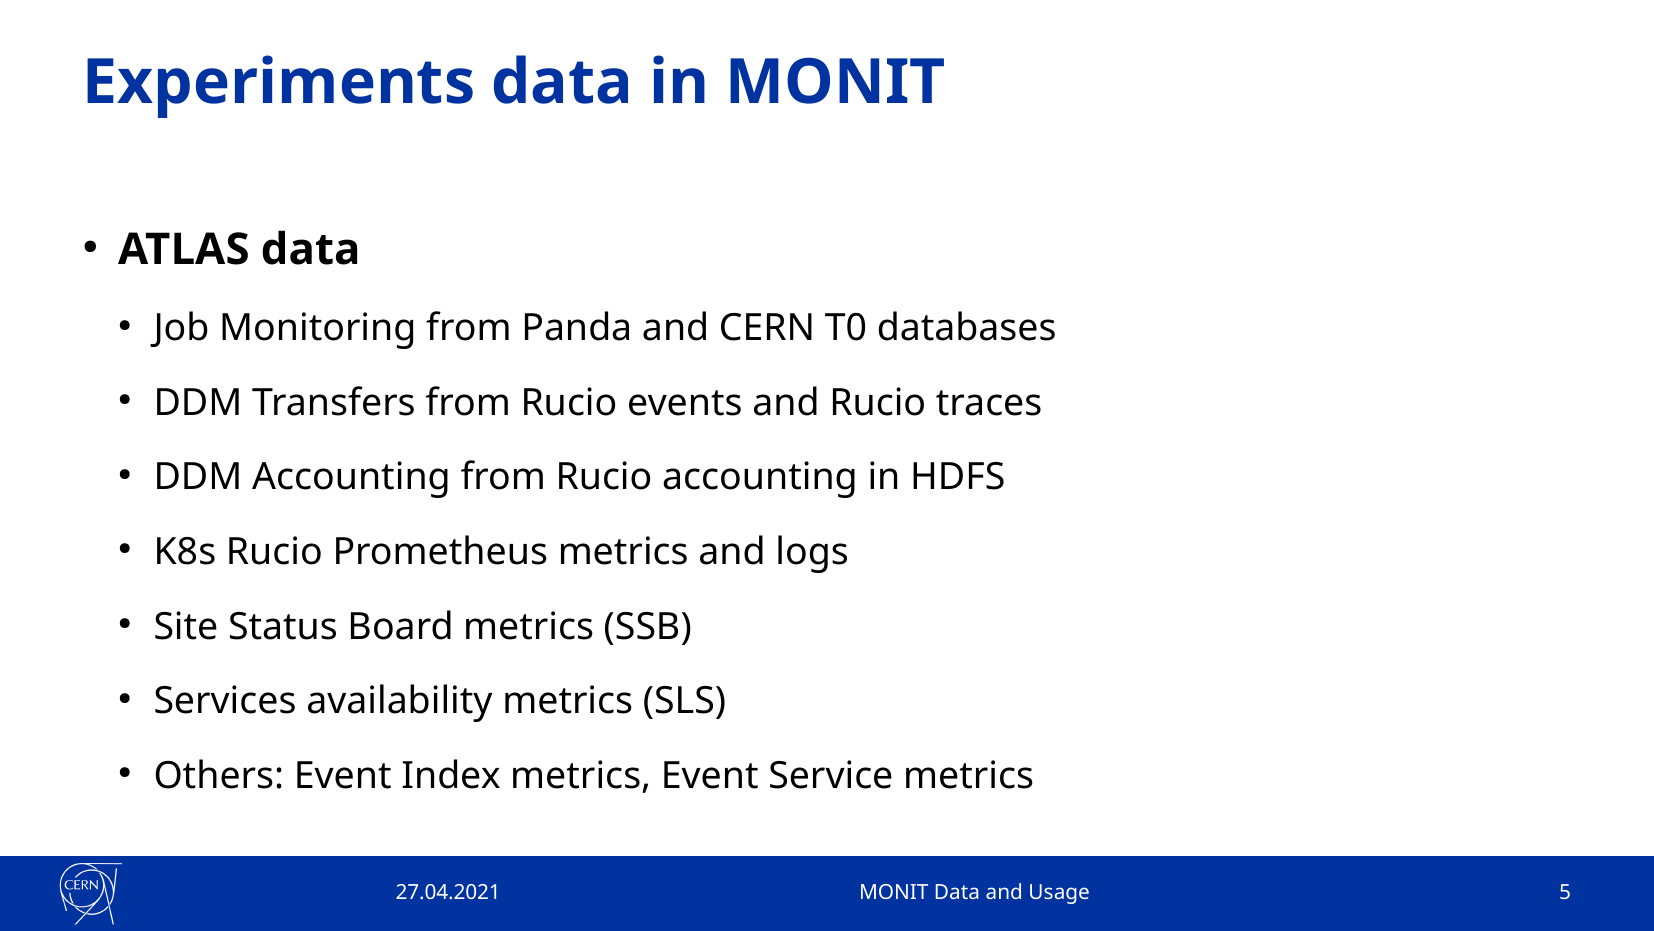

# Experiments data in MONIT
ATLAS data
Job Monitoring from Panda and CERN T0 databases
DDM Transfers from Rucio events and Rucio traces
DDM Accounting from Rucio accounting in HDFS
K8s Rucio Prometheus metrics and logs
Site Status Board metrics (SSB)
Services availability metrics (SLS)
Others: Event Index metrics, Event Service metrics
27.04.2021
MONIT Data and Usage
5